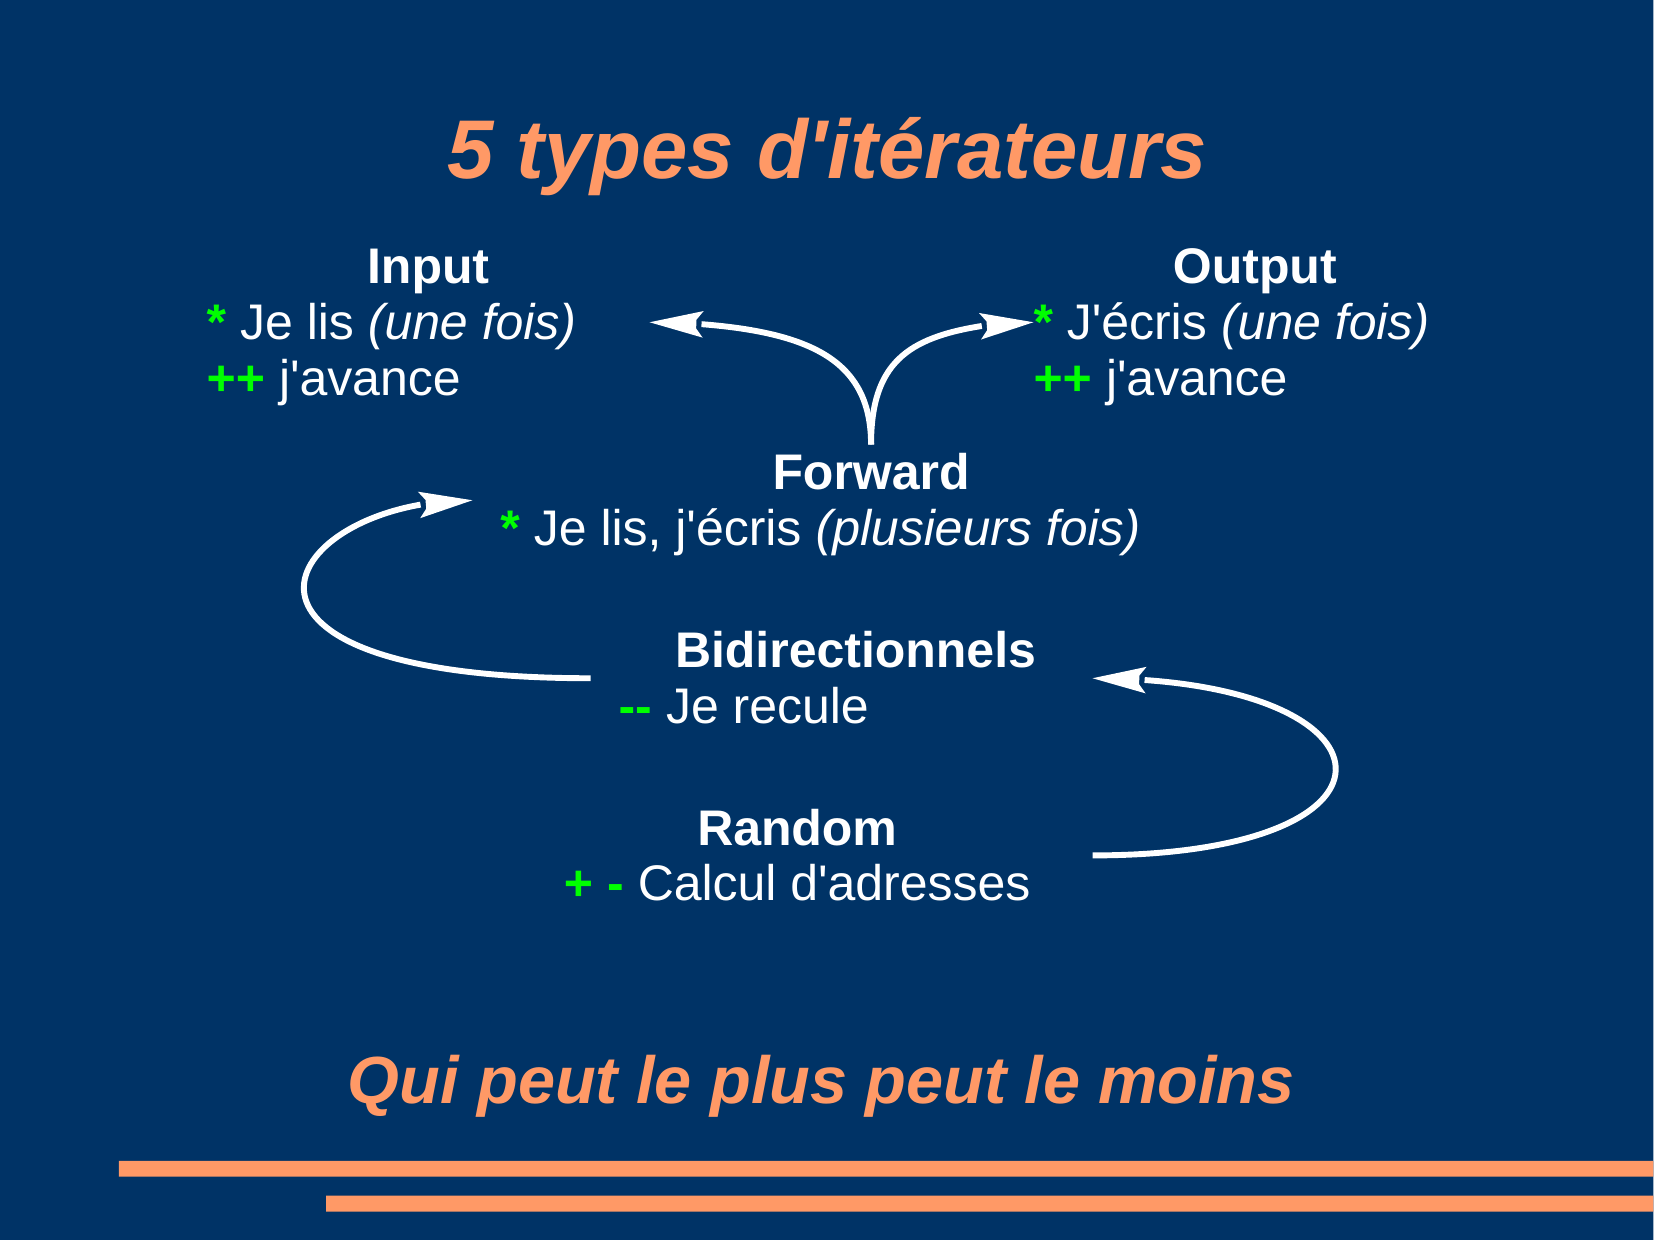

# 5 types d'itérateurs
Input
* Je lis (une fois)
++ j'avance
Output
* J'écris (une fois)
++ j'avance
Forward
 * Je lis, j'écris (plusieurs fois)
 Bidirectionnels
 -- Je recule
Random
+ - Calcul d'adresses
Qui peut le plus peut le moins